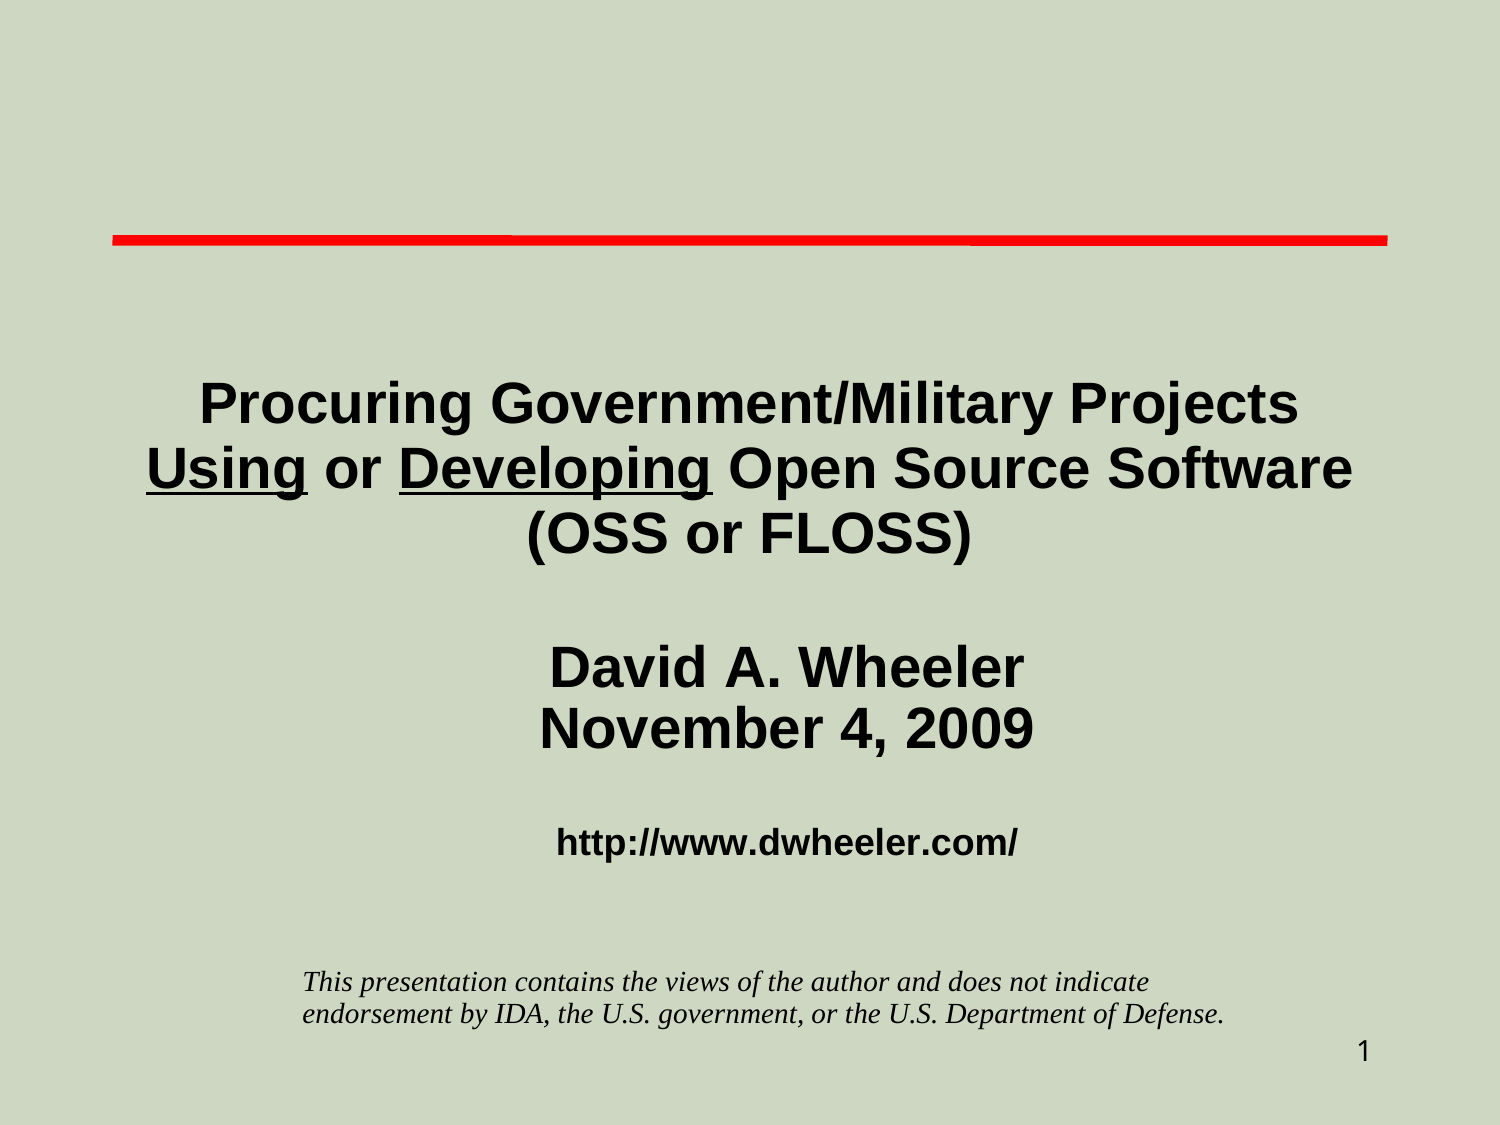

# Procuring Government/Military Projects Using or Developing Open Source Software (OSS or FLOSS)
David A. Wheeler
November 4, 2009
http://www.dwheeler.com/
This presentation contains the views of the author and does not indicate endorsement by IDA, the U.S. government, or the U.S. Department of Defense.